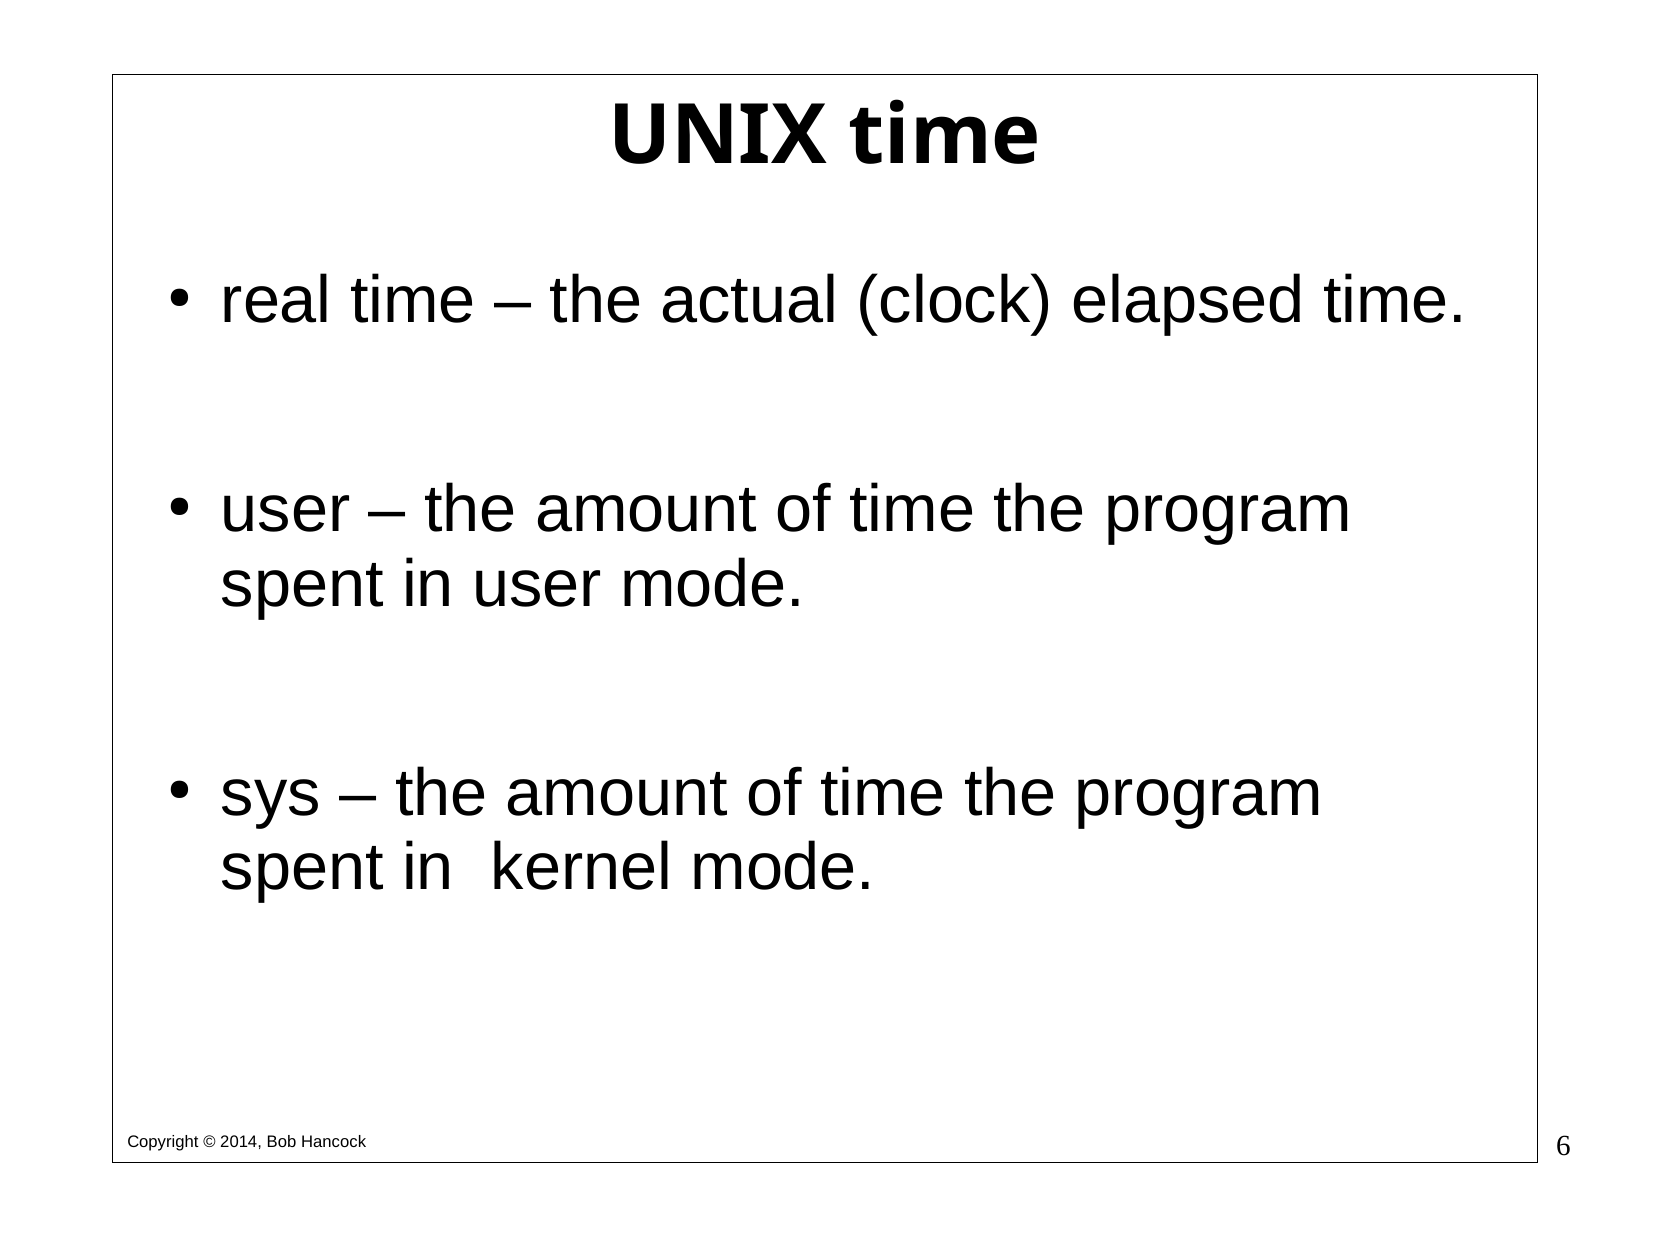

# UNIX time
real time – the actual (clock) elapsed time.
user – the amount of time the program spent in user mode.
sys – the amount of time the program spent in kernel mode.
Copyright © 2014, Bob Hancock
6